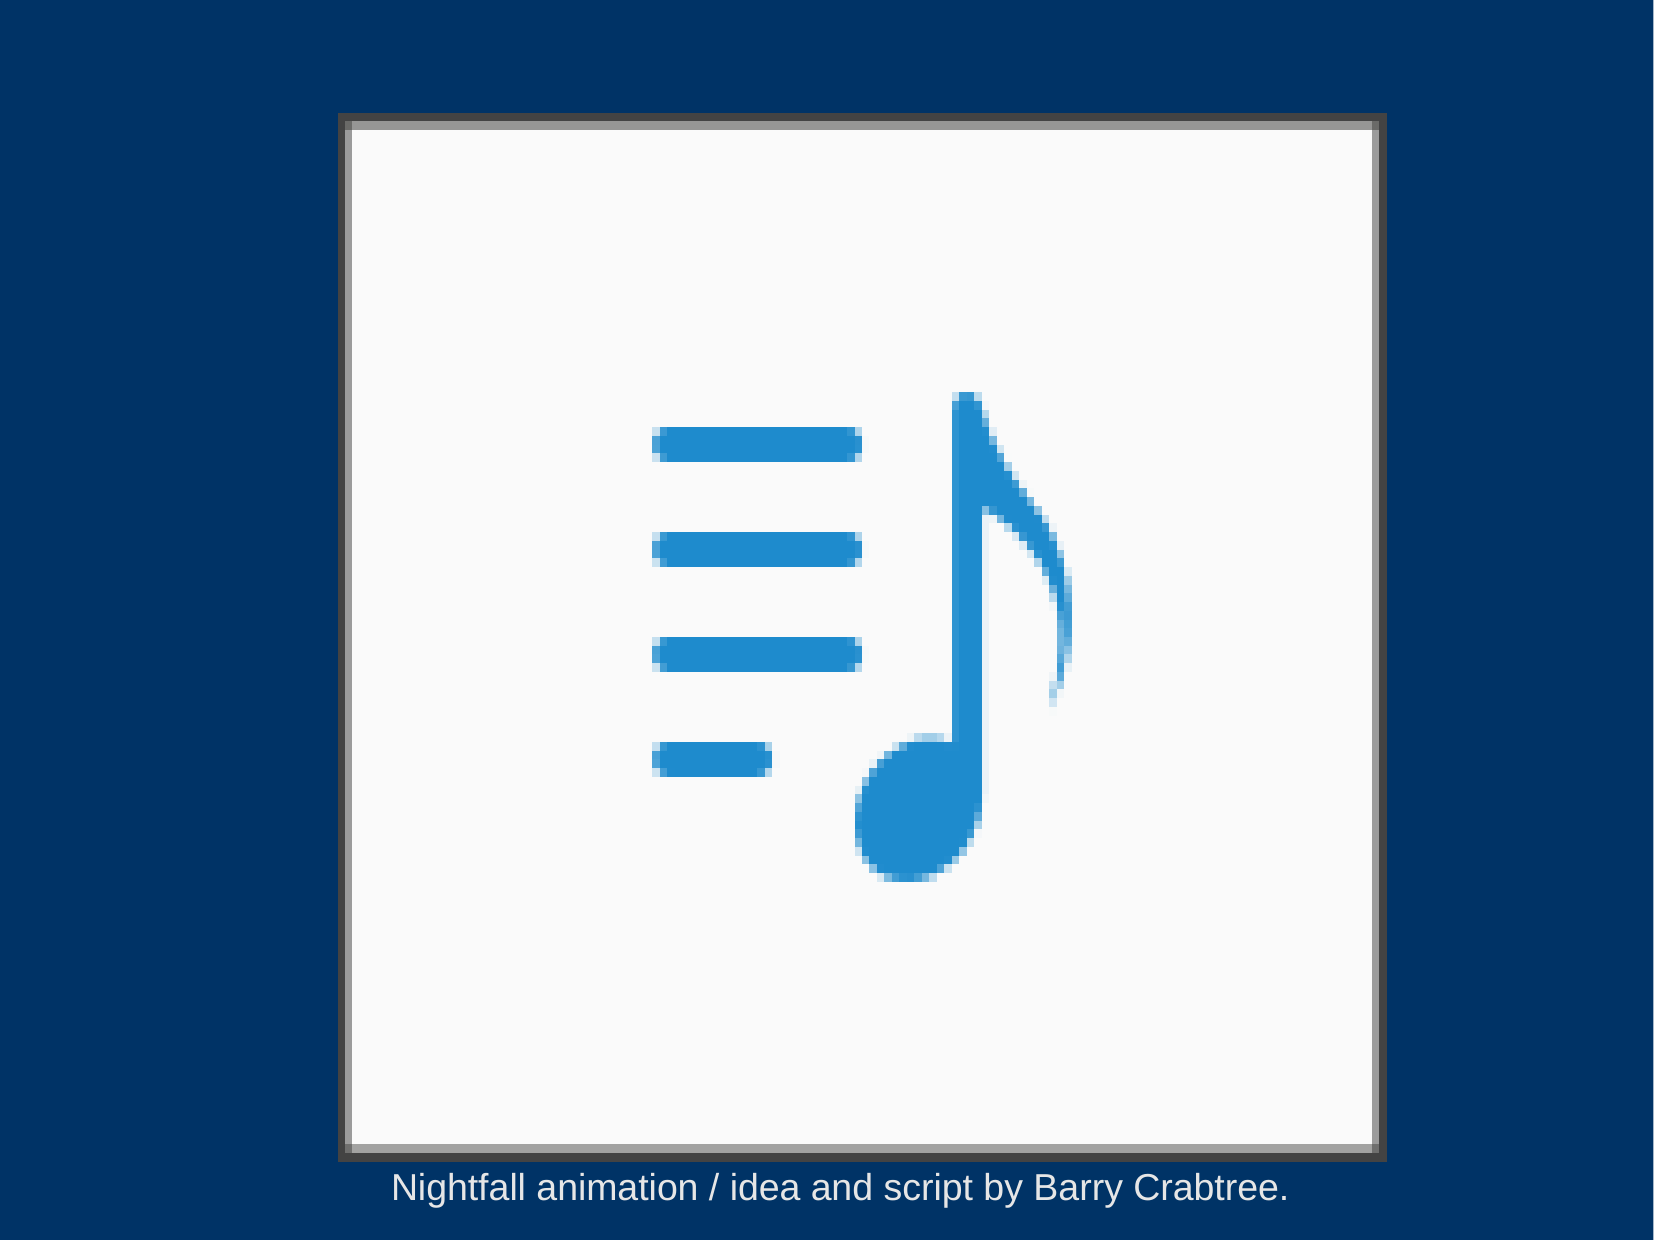

Nightfall animation / idea and script by Barry Crabtree.